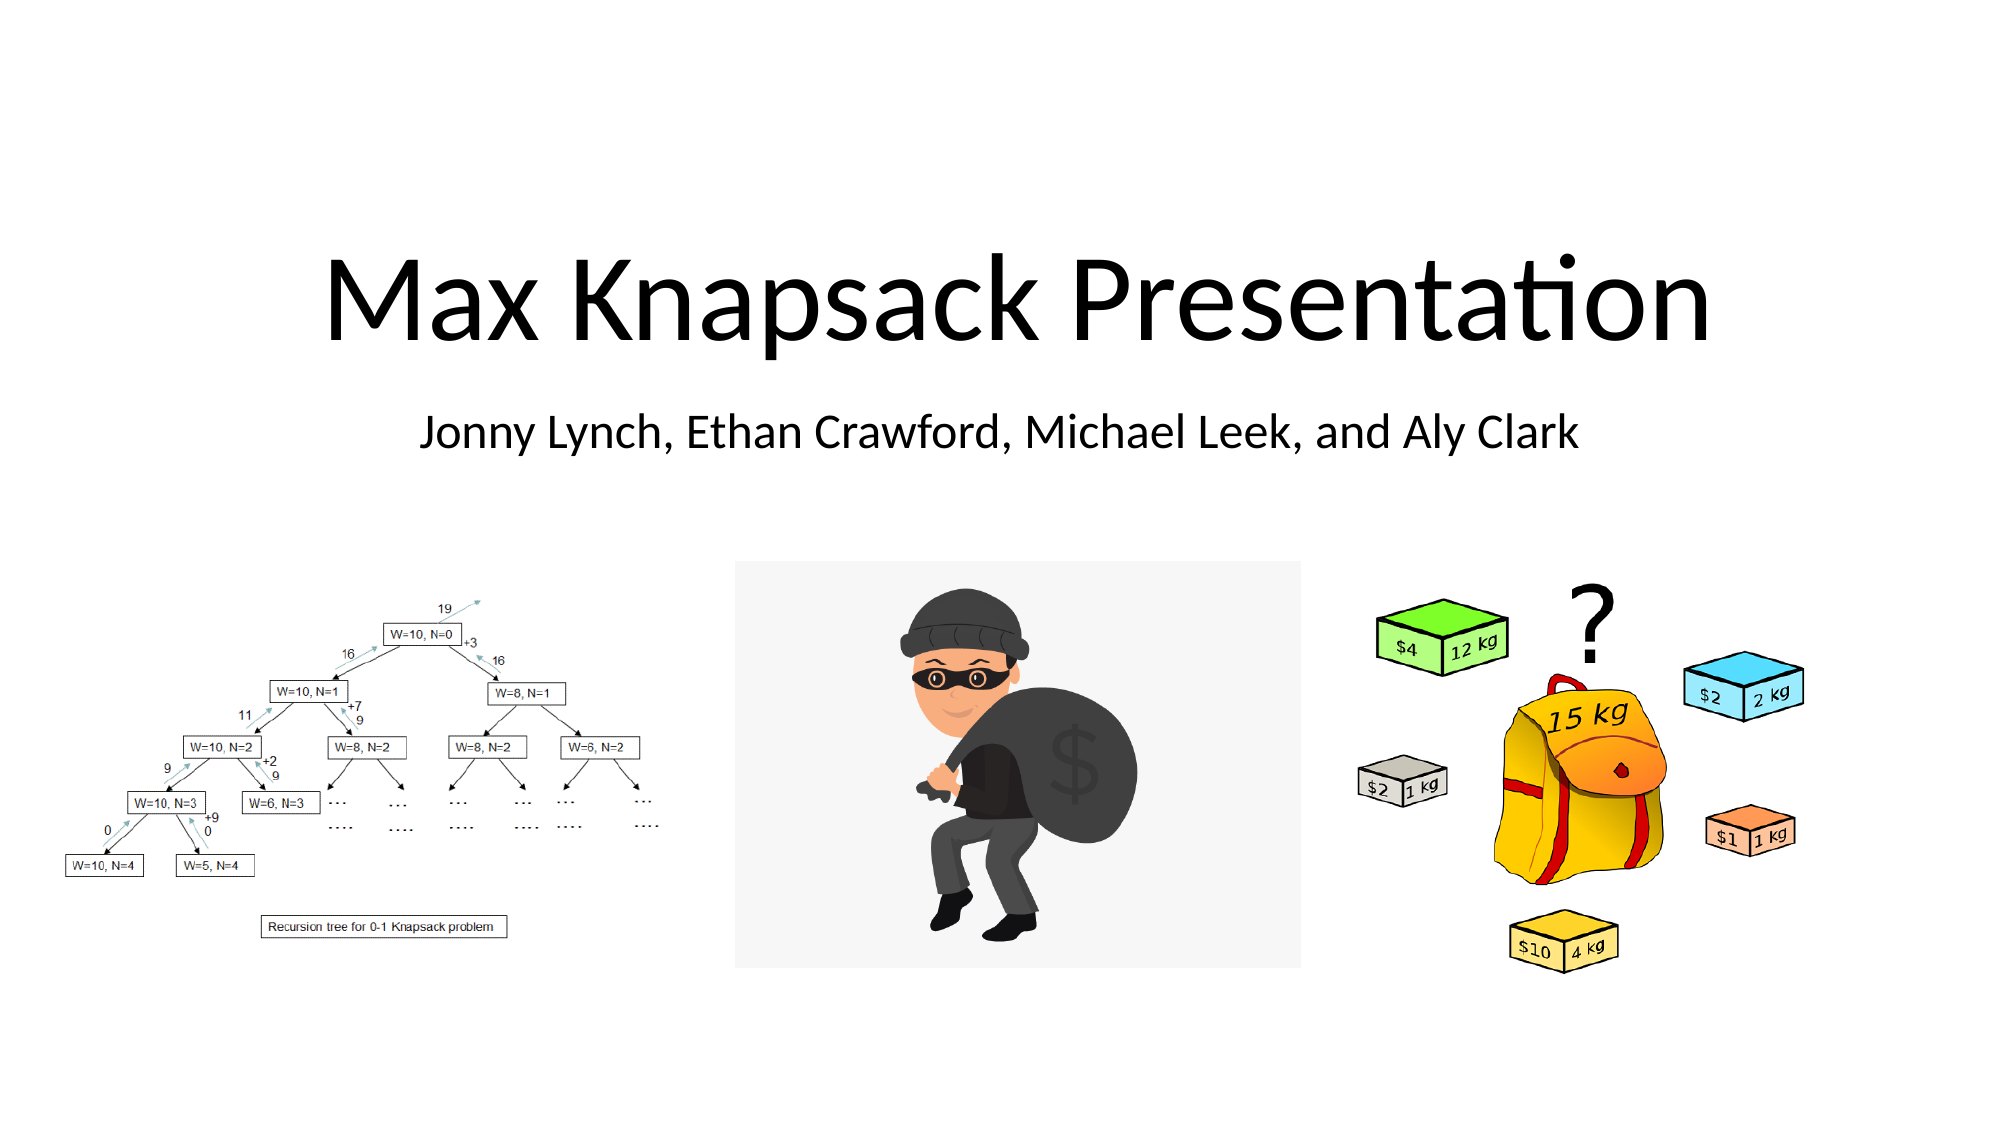

# Max Knapsack Presentation
Jonny Lynch, Ethan Crawford, Michael Leek, and Aly Clark